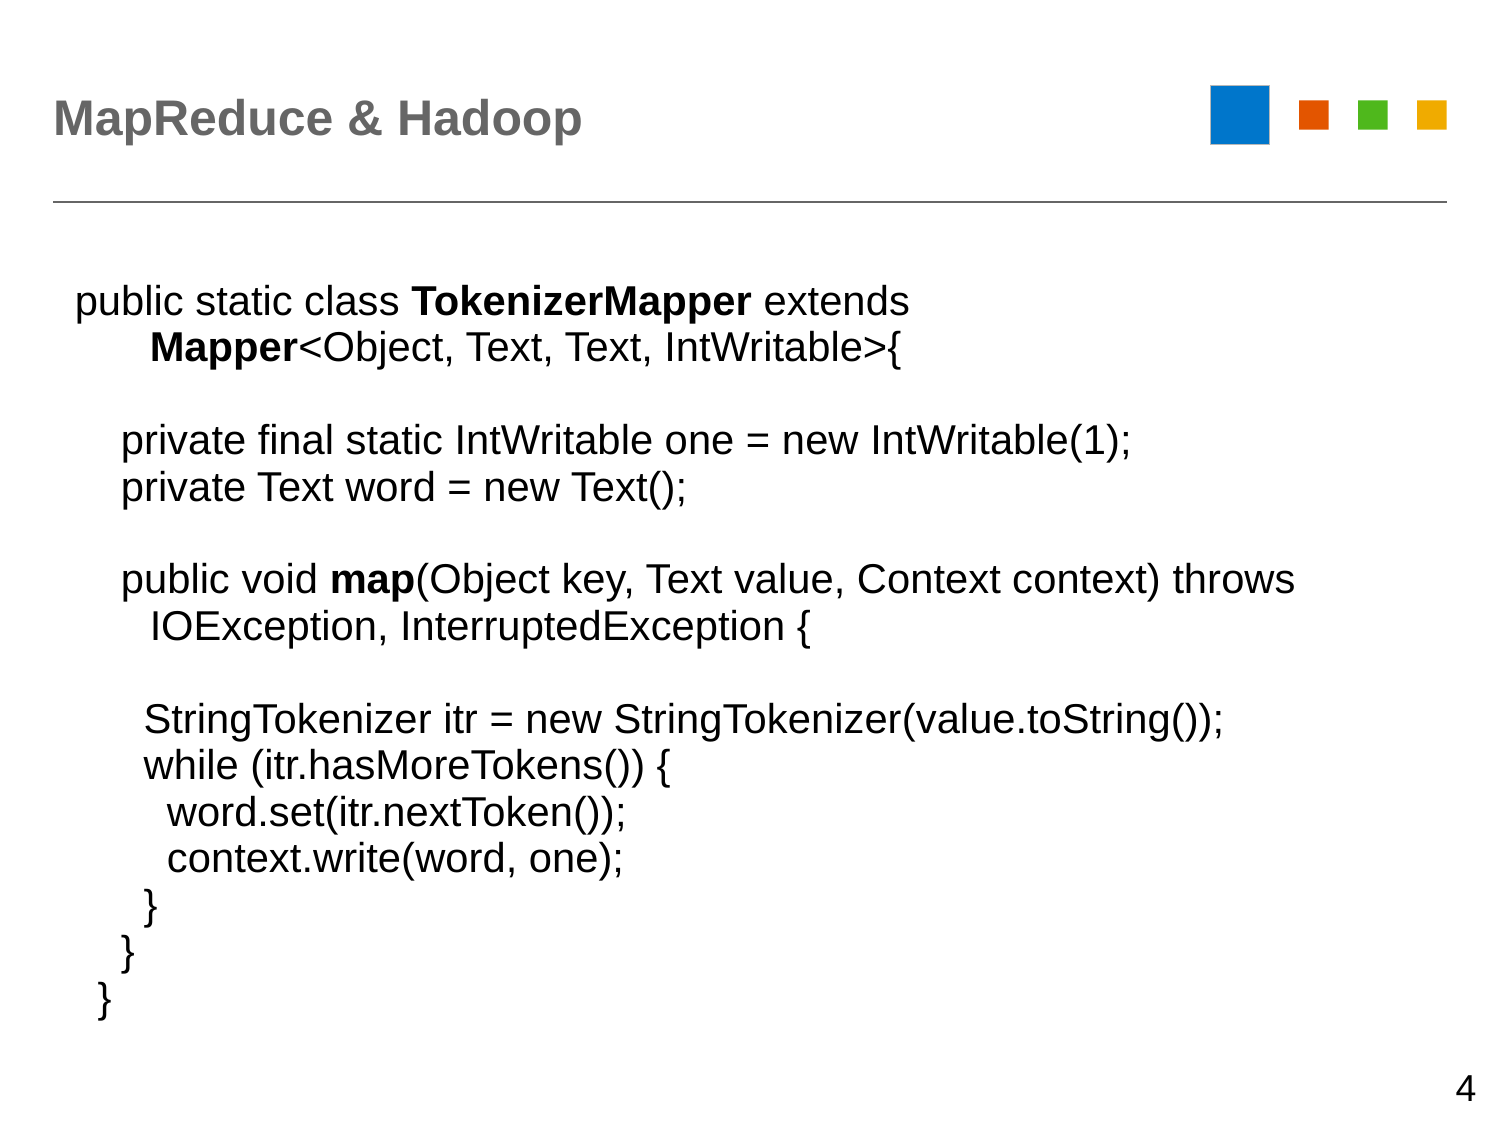

# MapReduce & Hadoop
public static class TokenizerMapper extends
	Mapper<Object, Text, Text, IntWritable>{
 private final static IntWritable one = new IntWritable(1);
 private Text word = new Text();
 public void map(Object key, Text value, Context context) throws
	IOException, InterruptedException {
 StringTokenizer itr = new StringTokenizer(value.toString());
 while (itr.hasMoreTokens()) {
 word.set(itr.nextToken());
 context.write(word, one);
 }
 }
 }
4